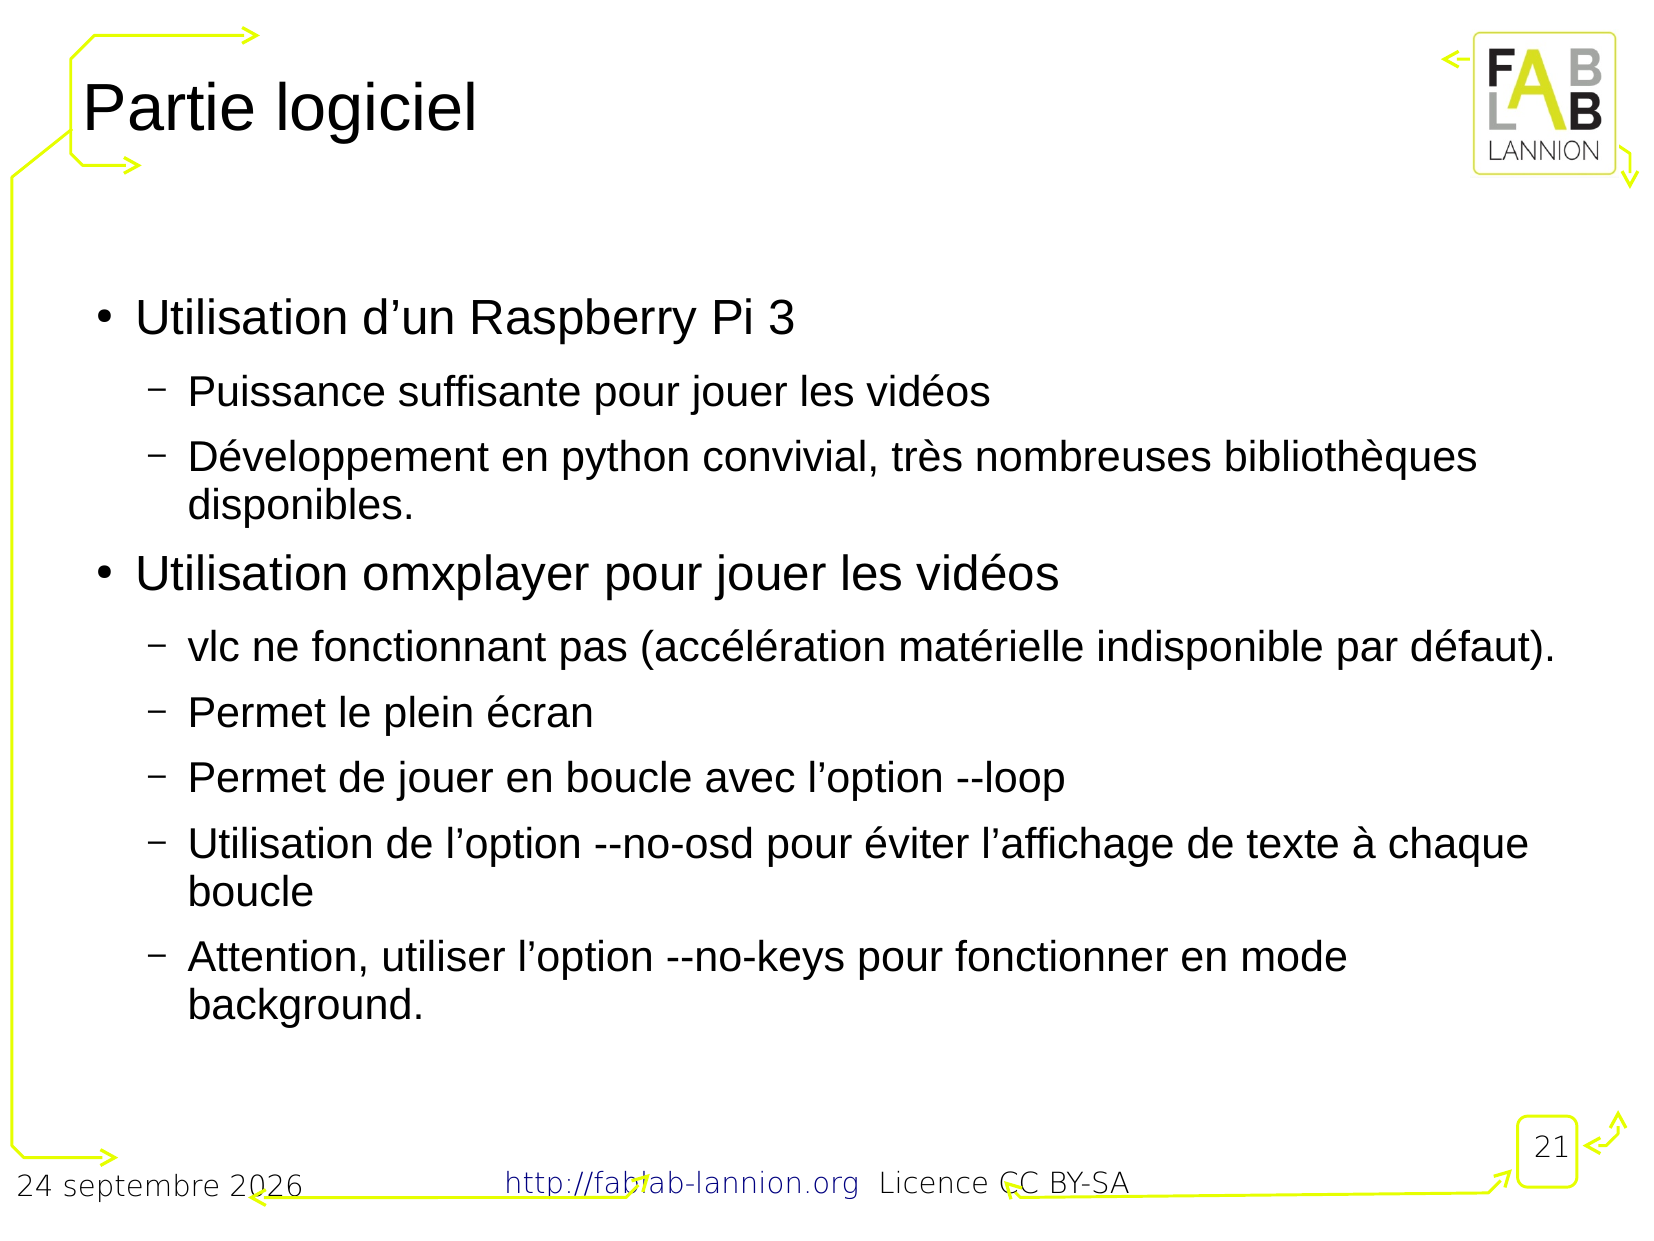

# Partie logiciel
Utilisation d’un Raspberry Pi 3
Puissance suffisante pour jouer les vidéos
Développement en python convivial, très nombreuses bibliothèques disponibles.
Utilisation omxplayer pour jouer les vidéos
vlc ne fonctionnant pas (accélération matérielle indisponible par défaut).
Permet le plein écran
Permet de jouer en boucle avec l’option --loop
Utilisation de l’option --no-osd pour éviter l’affichage de texte à chaque boucle
Attention, utiliser l’option --no-keys pour fonctionner en mode background.
21